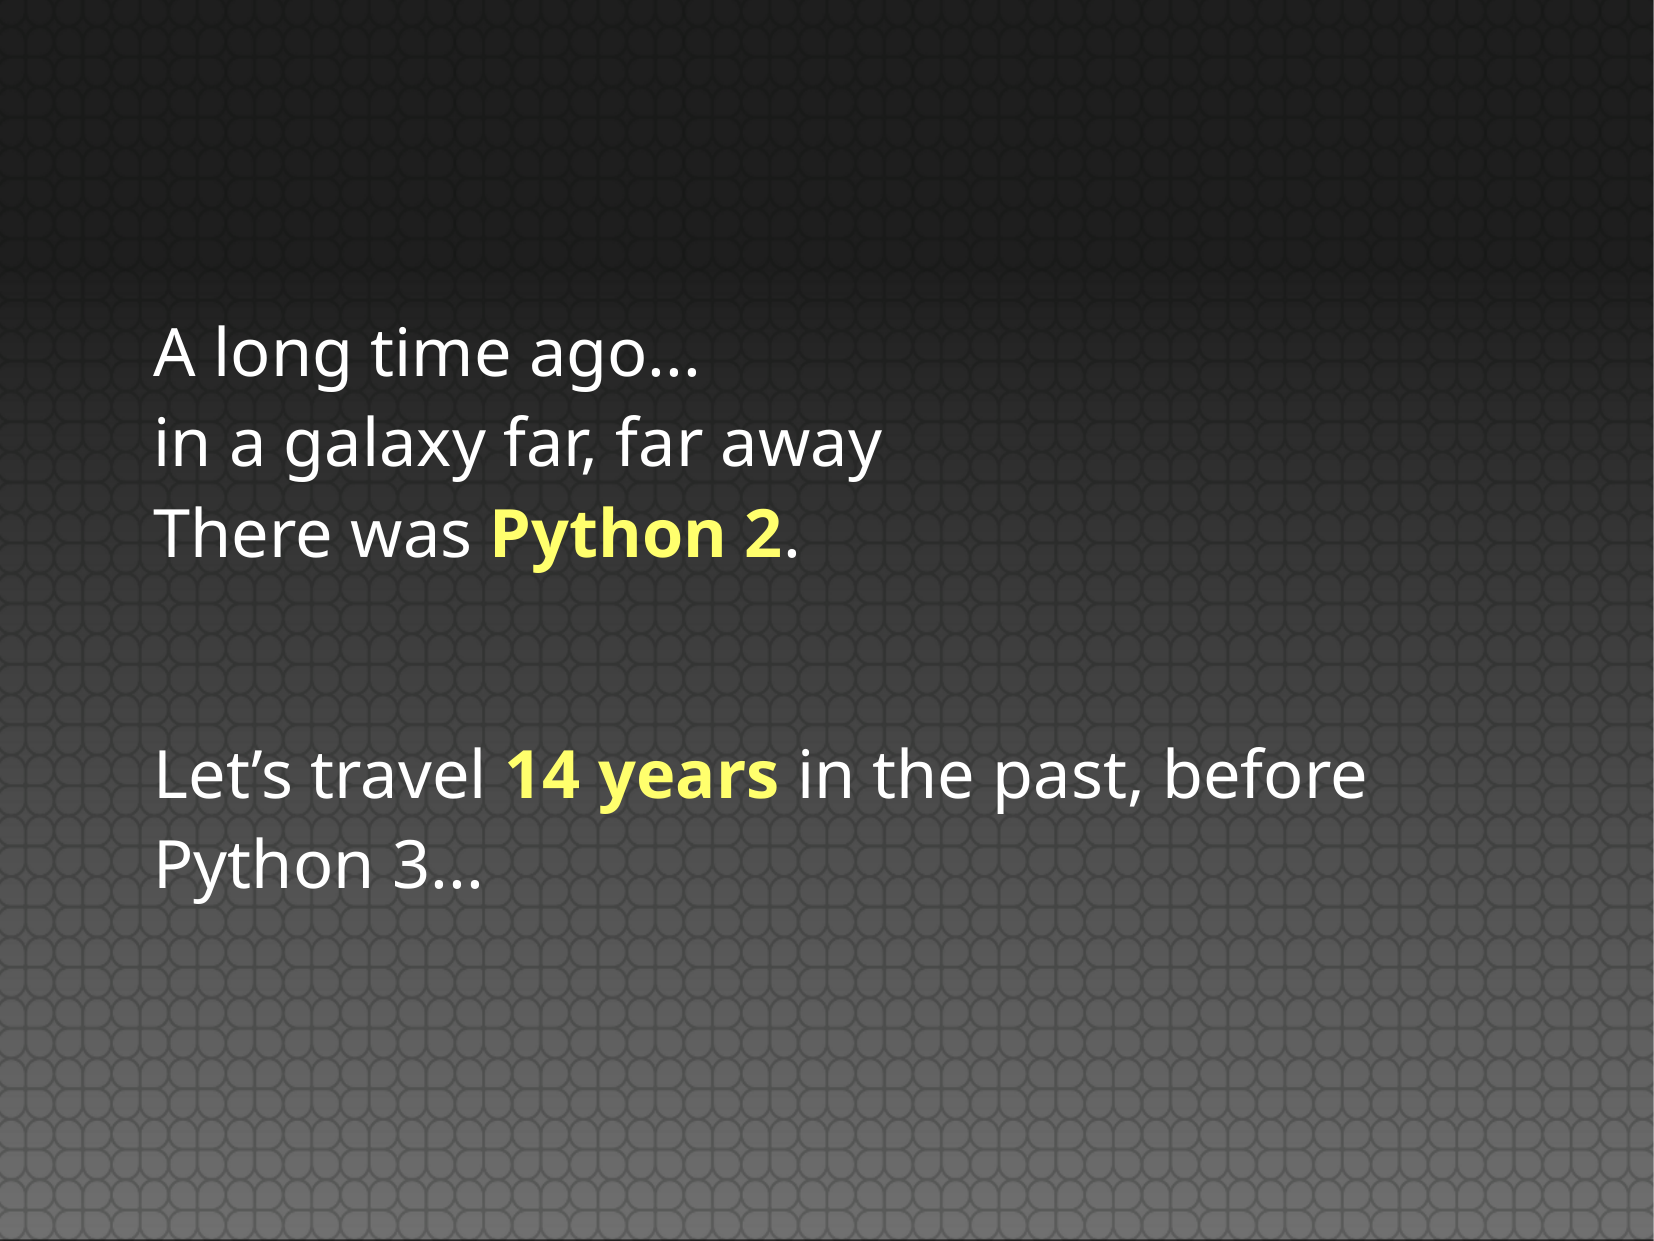

# A long time ago...
in a galaxy far, far away
There was Python 2.
Let’s travel 14 years in the past, before Python 3...